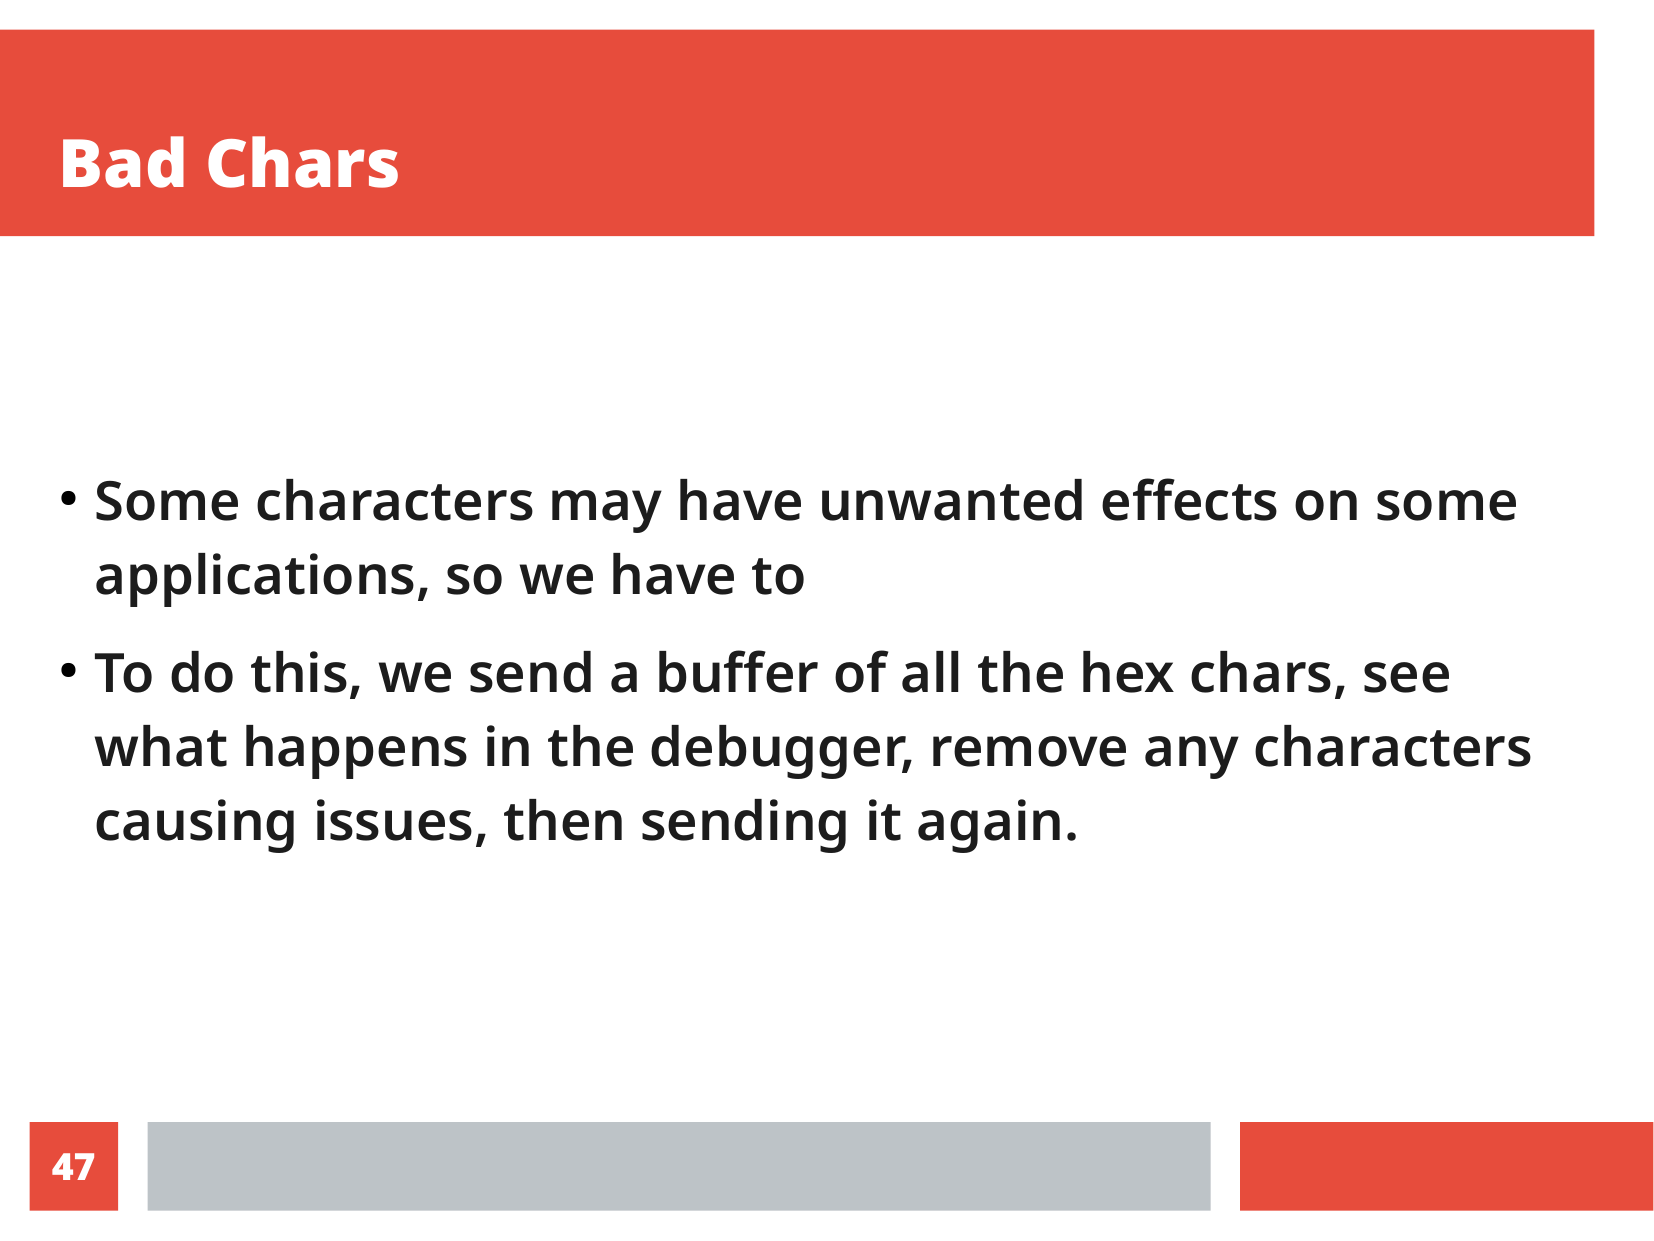

# Bad Chars
Some characters may have unwanted effects on some applications, so we have to
To do this, we send a buffer of all the hex chars, see what happens in the debugger, remove any characters causing issues, then sending it again.
47